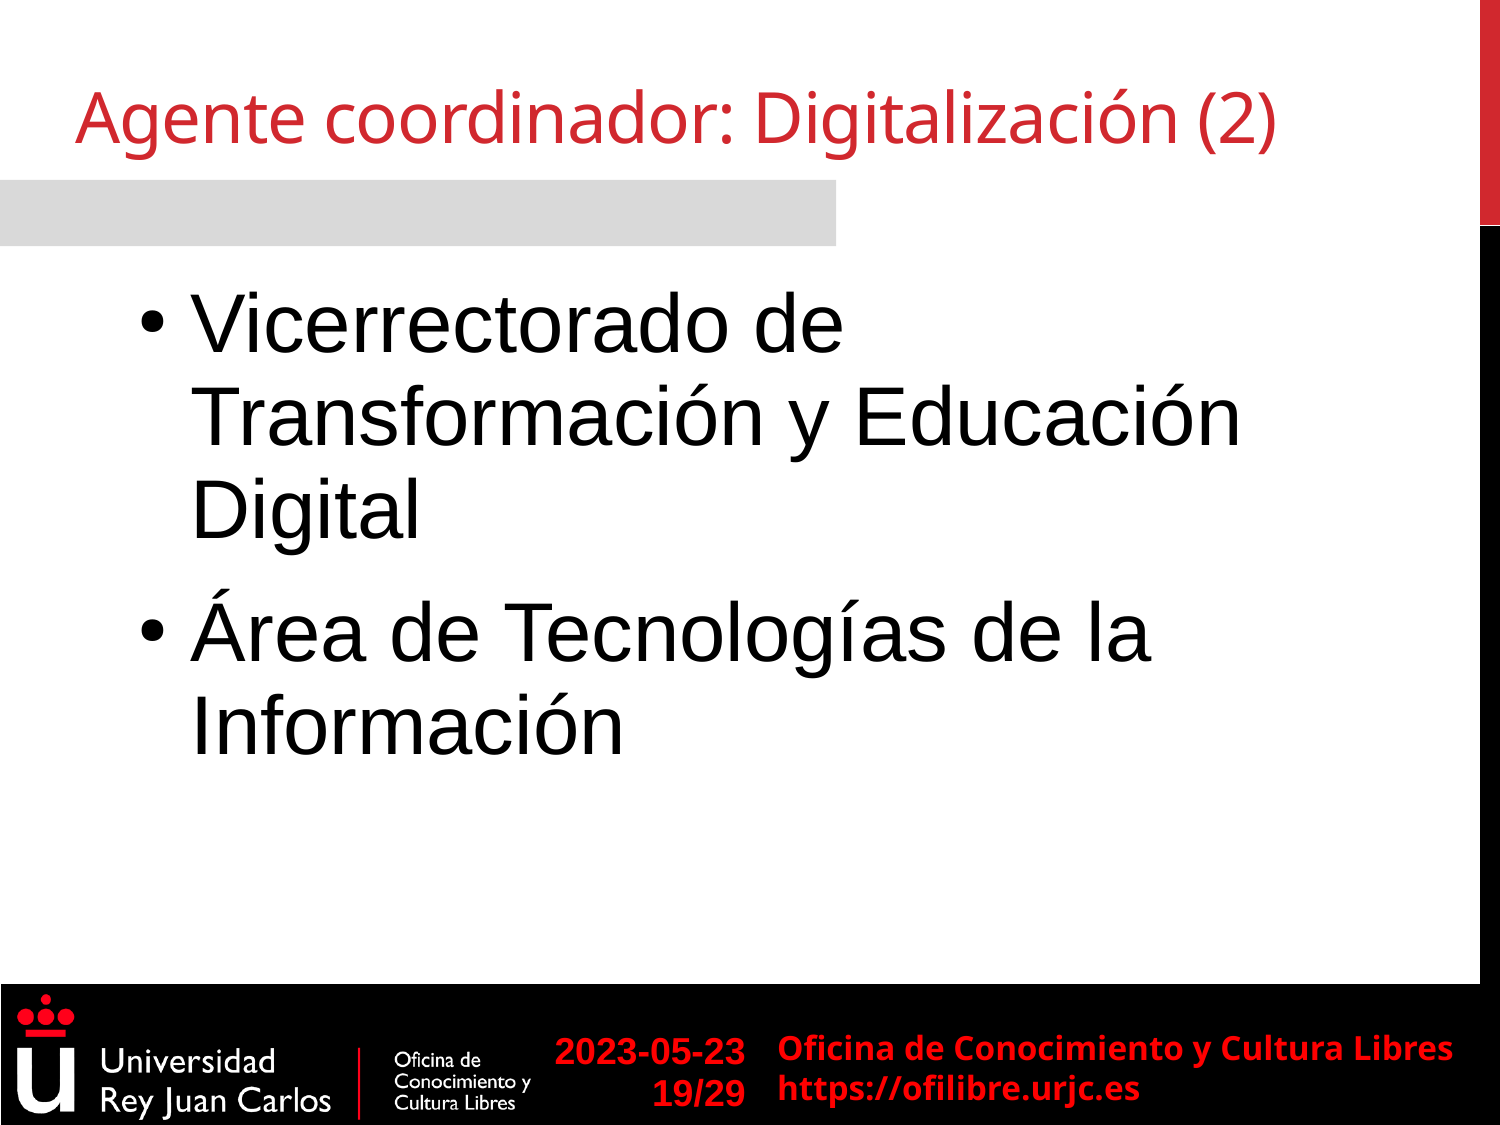

Agente coordinador: Digitalización (2)
# Vicerrectorado de Transformación y Educación Digital
Área de Tecnologías de la Información